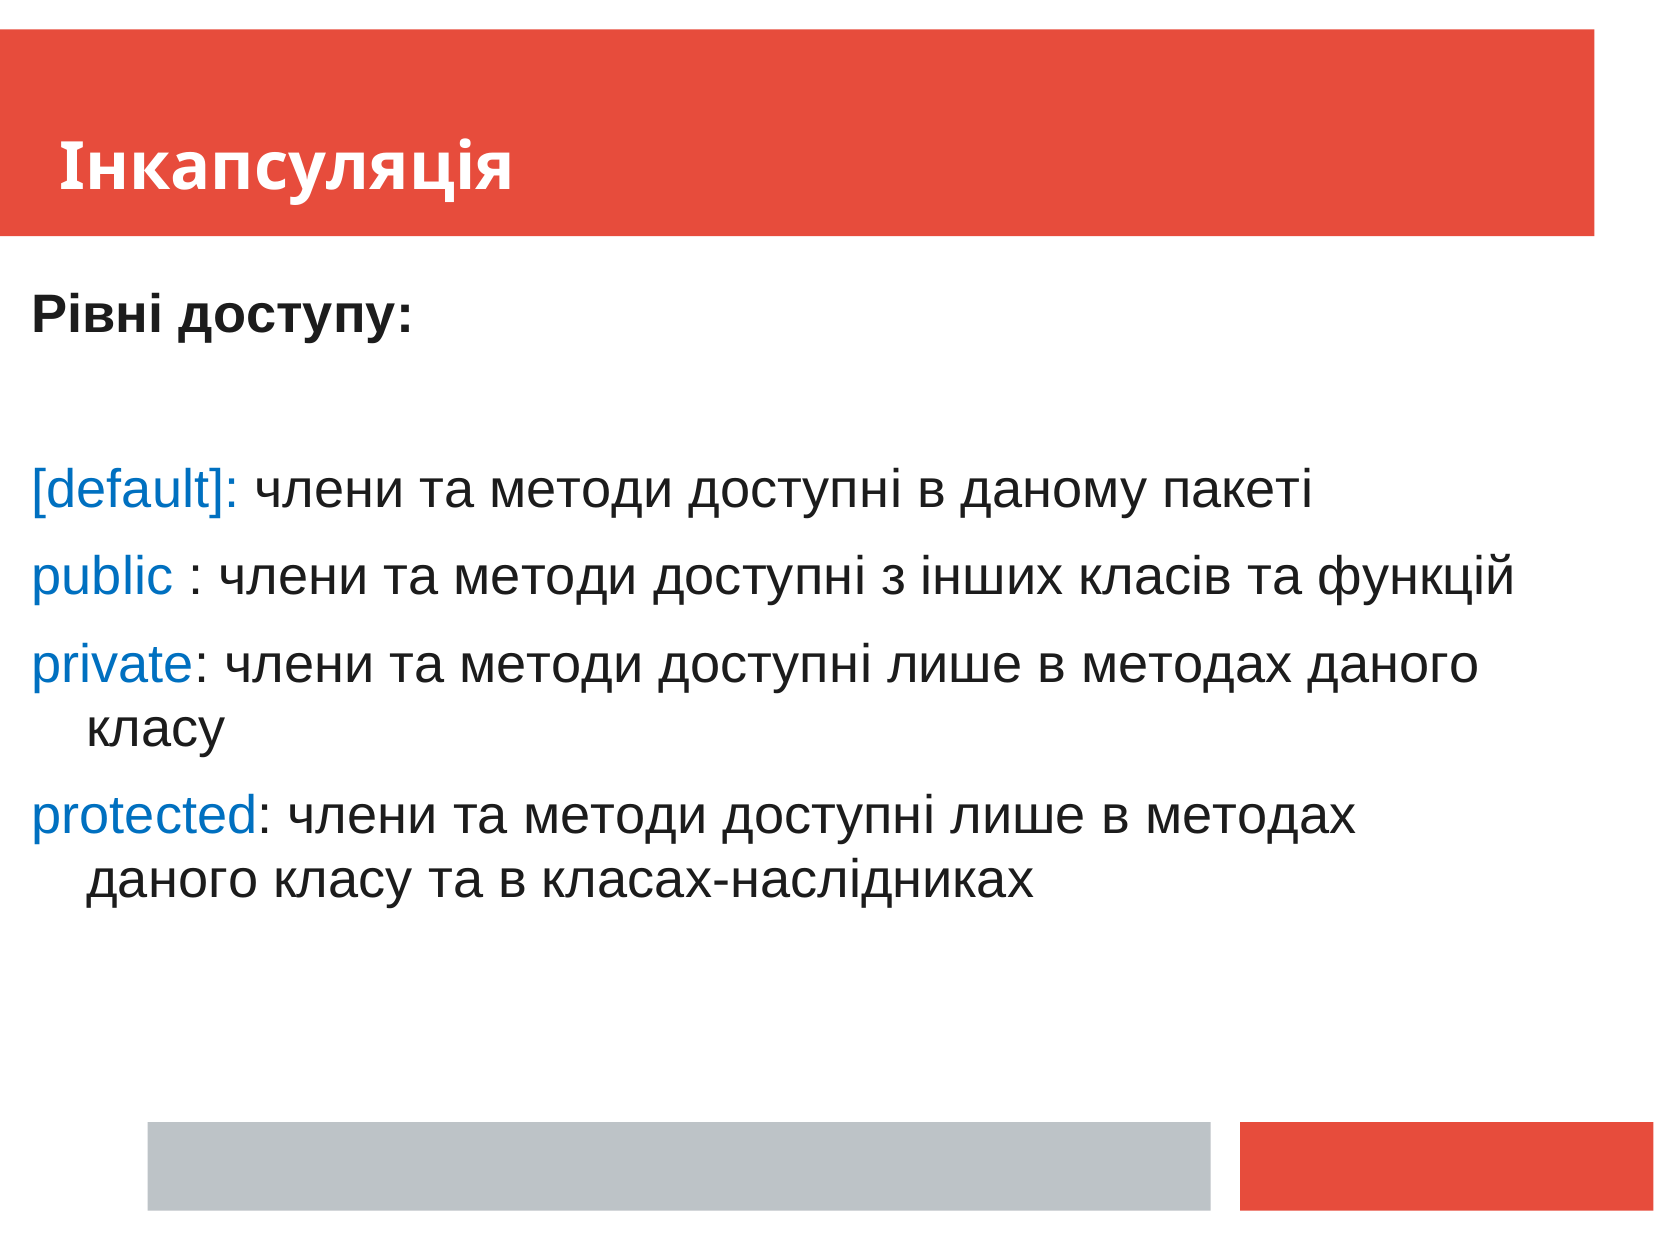

Інкапсуляція
Рівні доступу:
[default]: члени та методи доступні в даному пакеті
public : члени та методи доступні з інших класів та функцій
private: члени та методи доступні лише в методах даного класу
protected: члени та методи доступні лише в методах даного класу та в класах-наслідниках